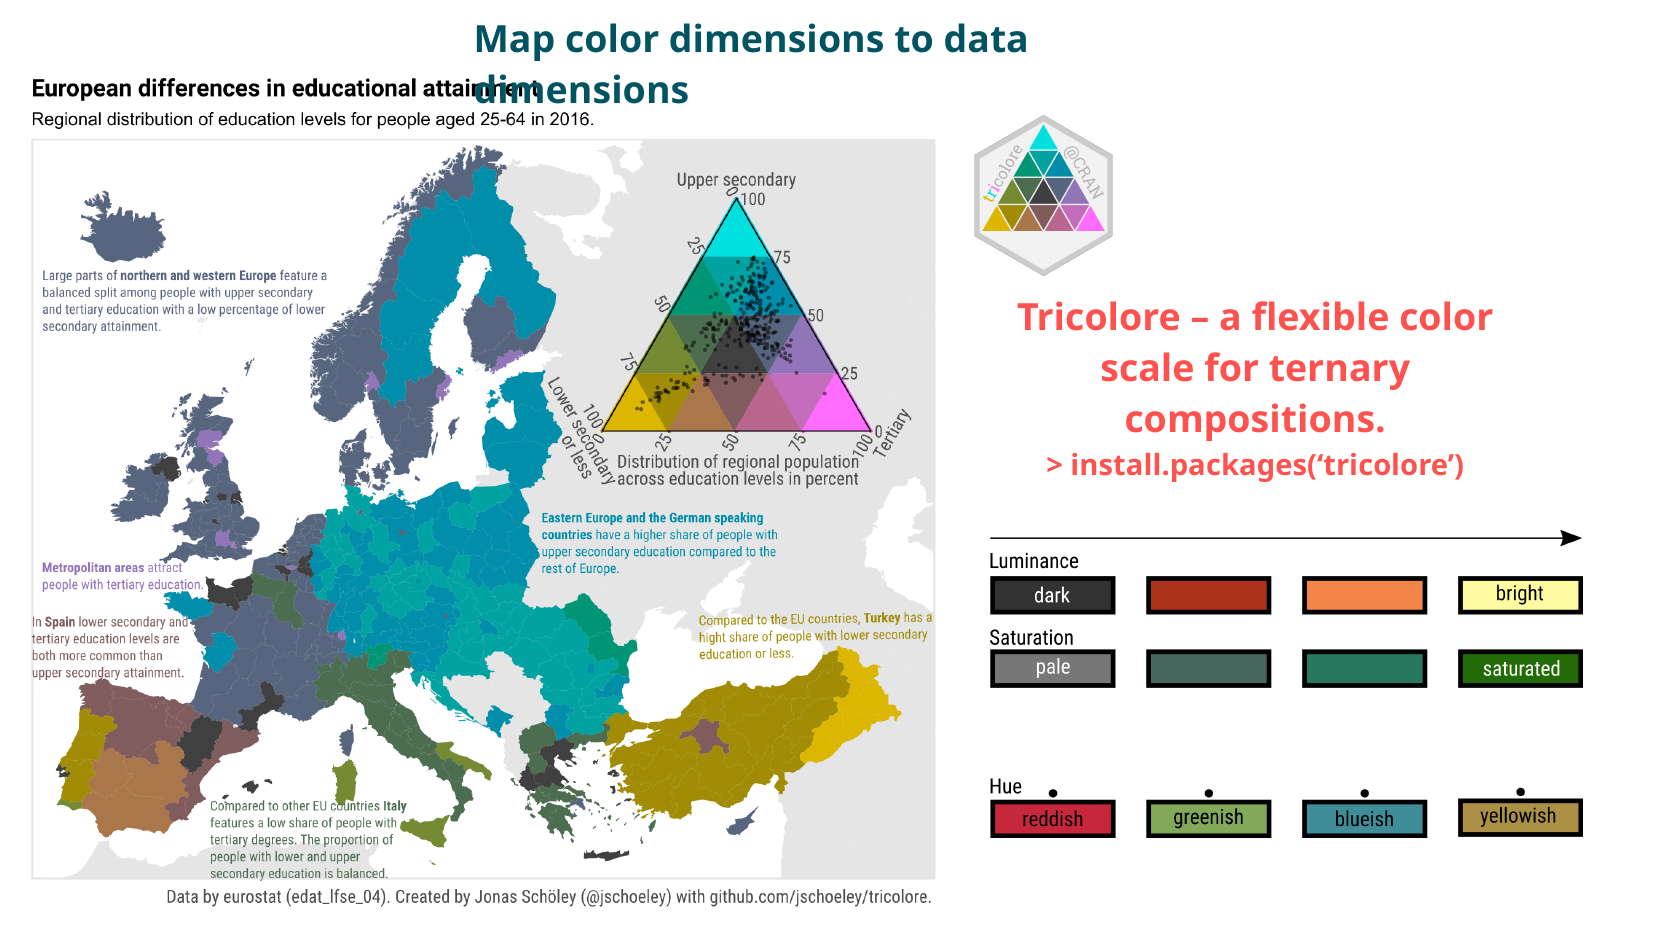

Map color dimensions to data dimensions
Tricolore – a flexible color scale for ternary compositions.
> install.packages(‘tricolore’)